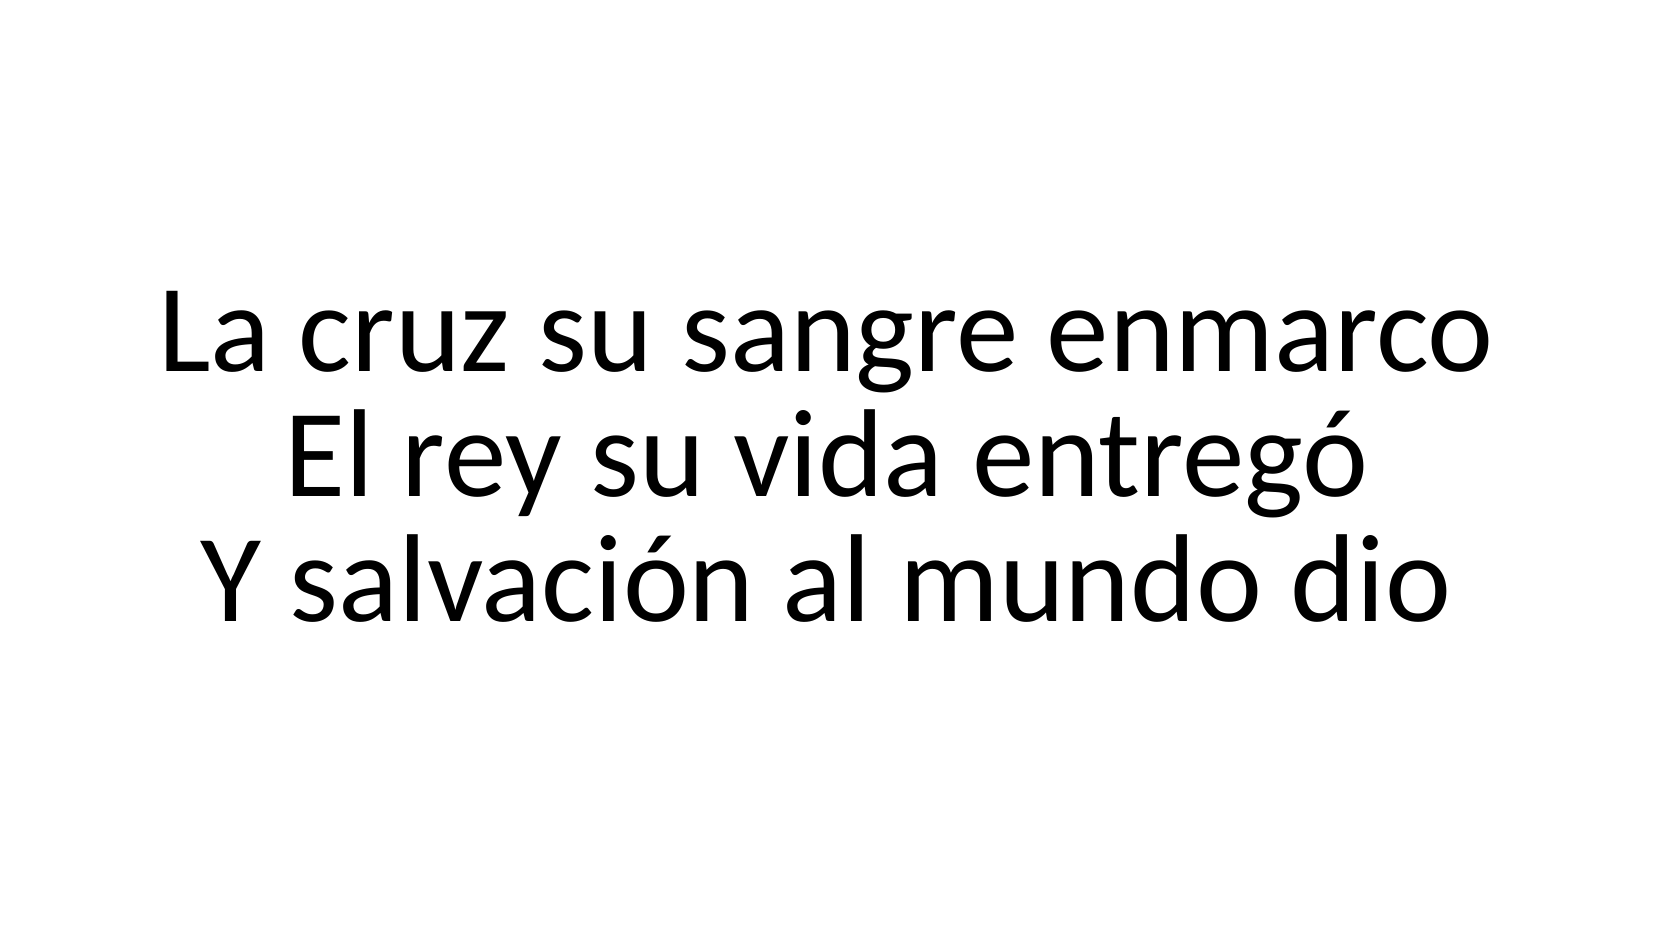

# La cruz su sangre enmarco El rey su vida entregó Y salvación al mundo dio